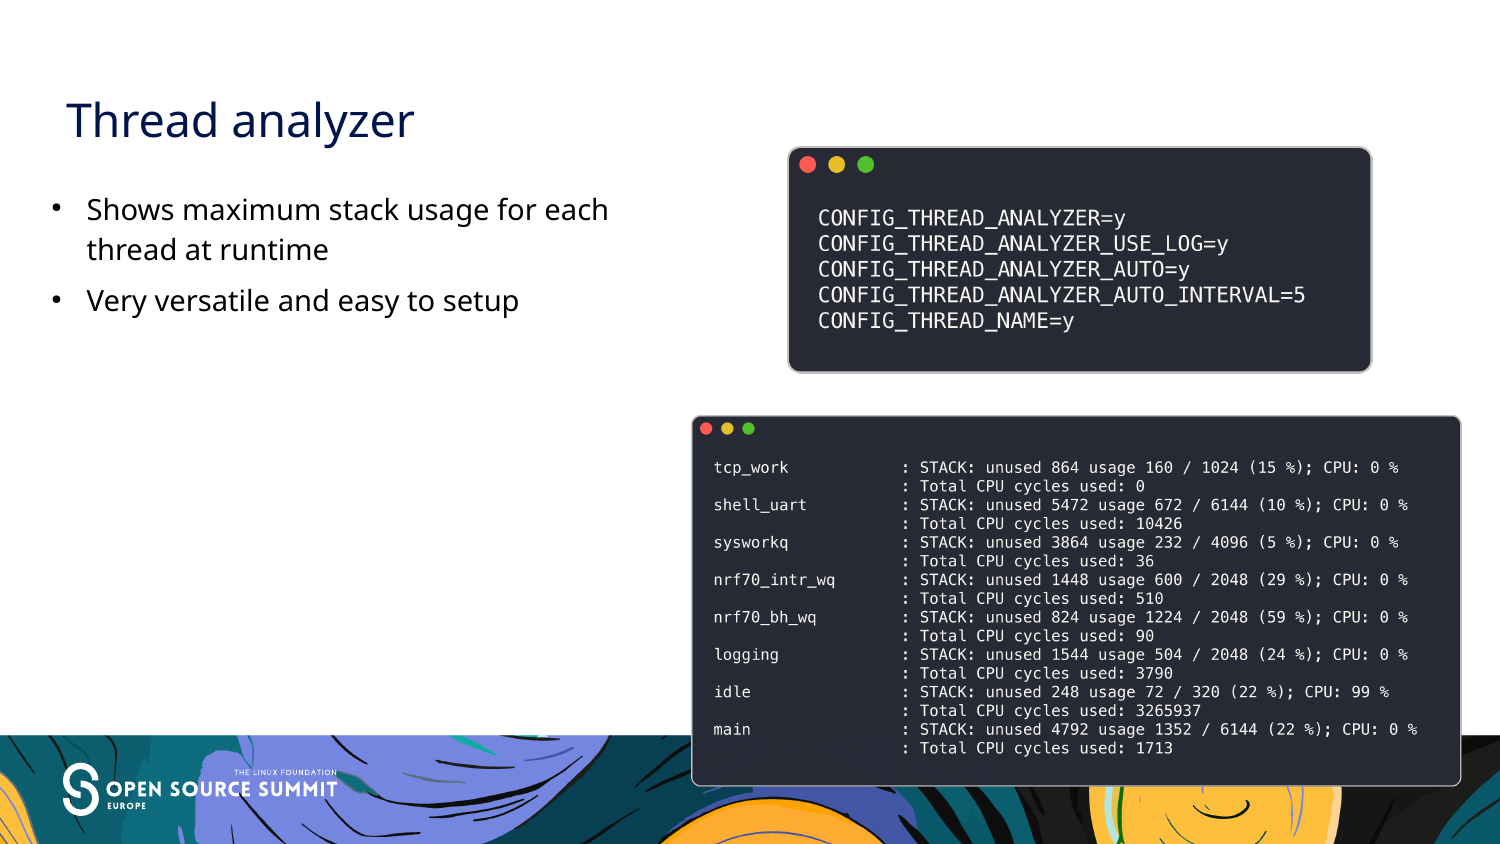

# Thread analyzer
Shows maximum stack usage for each thread at runtime
Very versatile and easy to setup